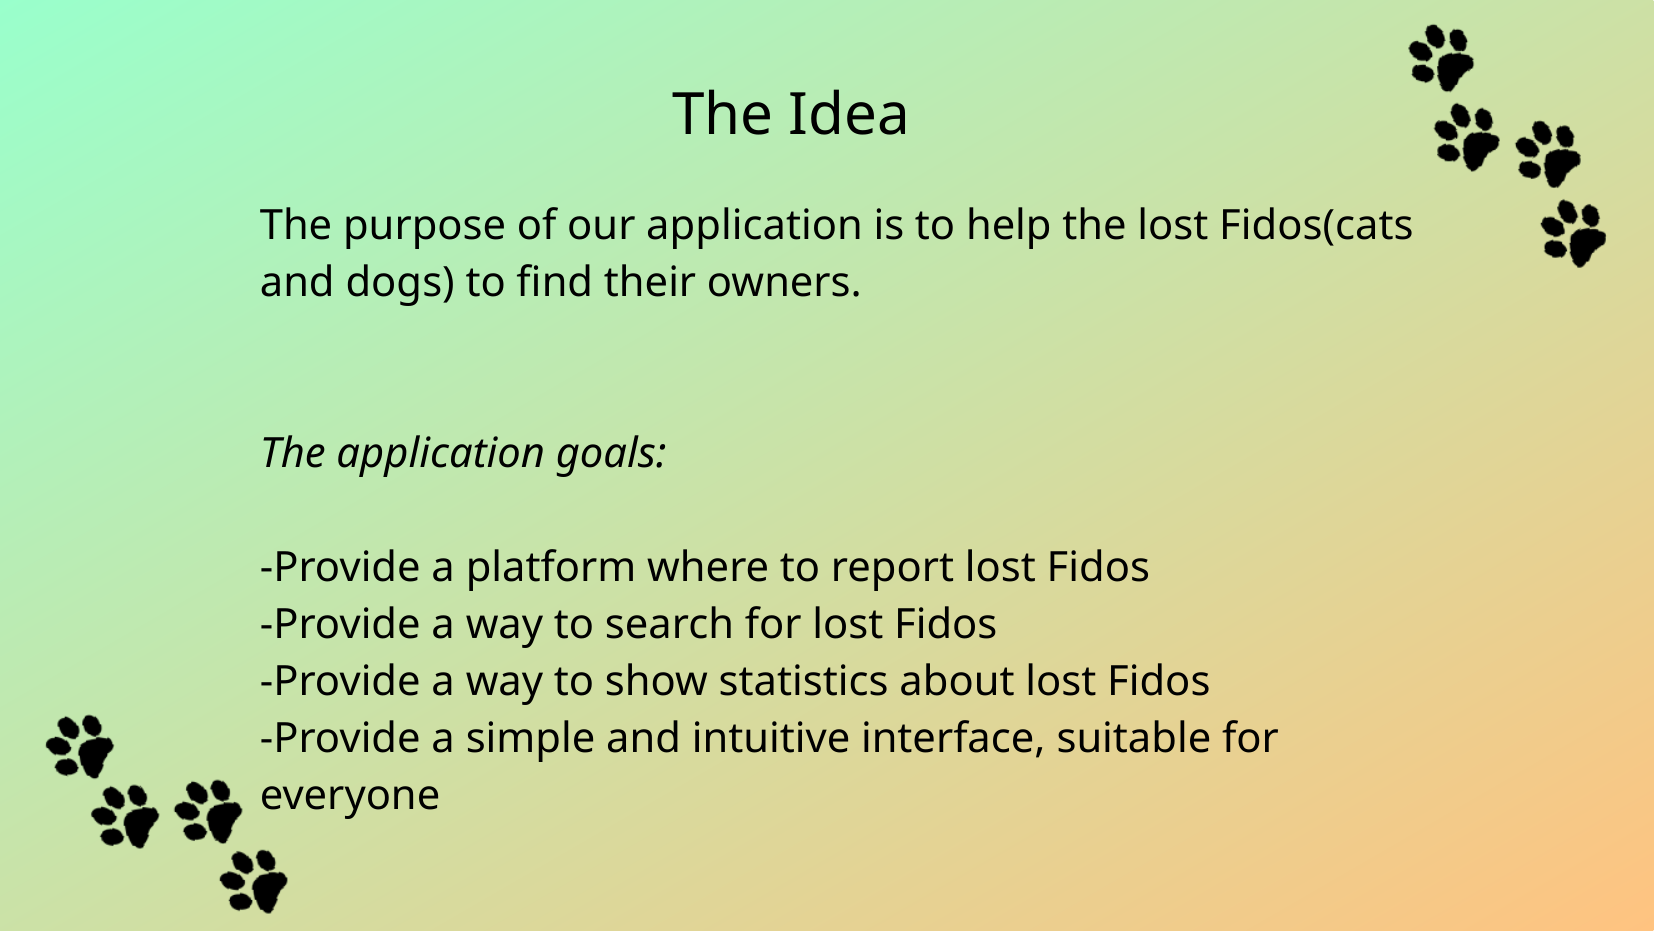

# The Idea
The purpose of our application is to help the lost Fidos(cats and dogs) to find their owners.
The application goals:
-Provide a platform where to report lost Fidos
-Provide a way to search for lost Fidos
-Provide a way to show statistics about lost Fidos
-Provide a simple and intuitive interface, suitable for everyone